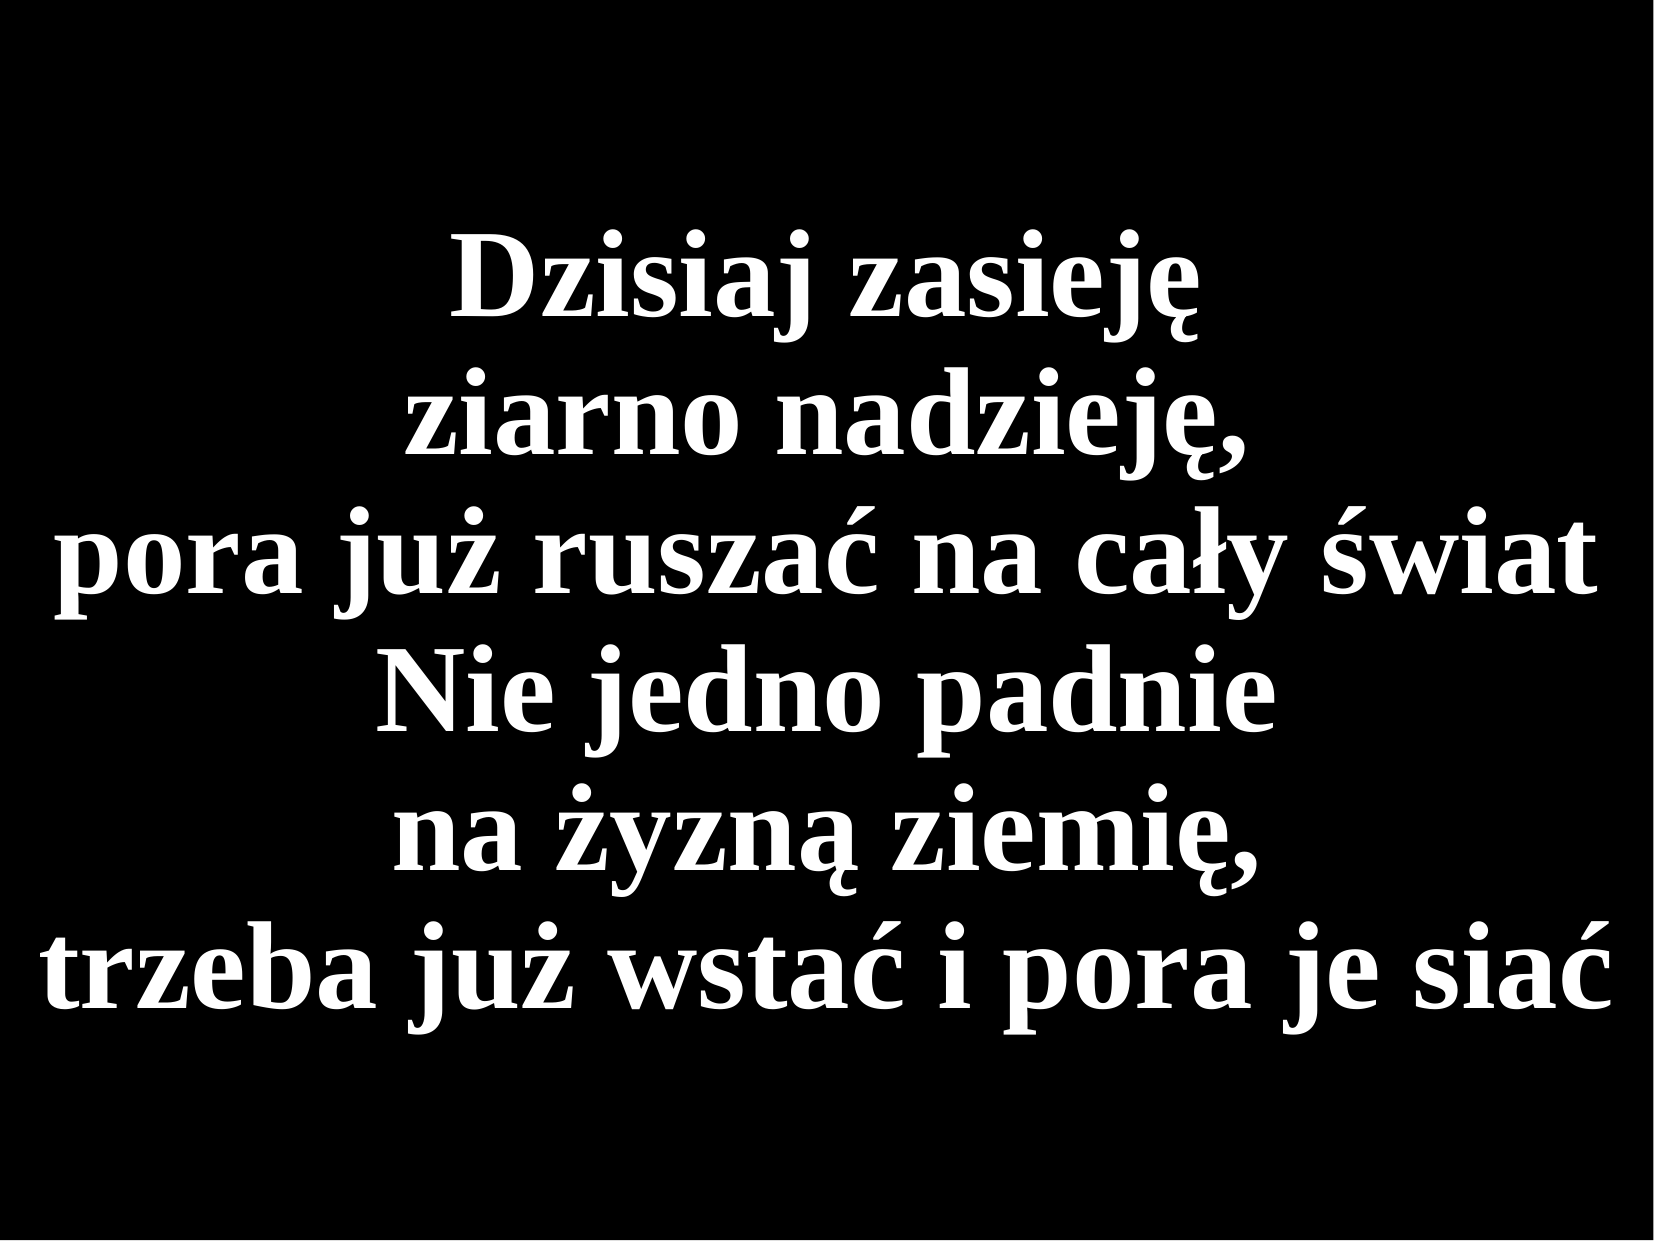

# Dzisiaj zasieję ziarno nadzieję, pora już ruszać na cały świat Nie jedno padnie na żyzną ziemię, trzeba już wstać i pora je siać